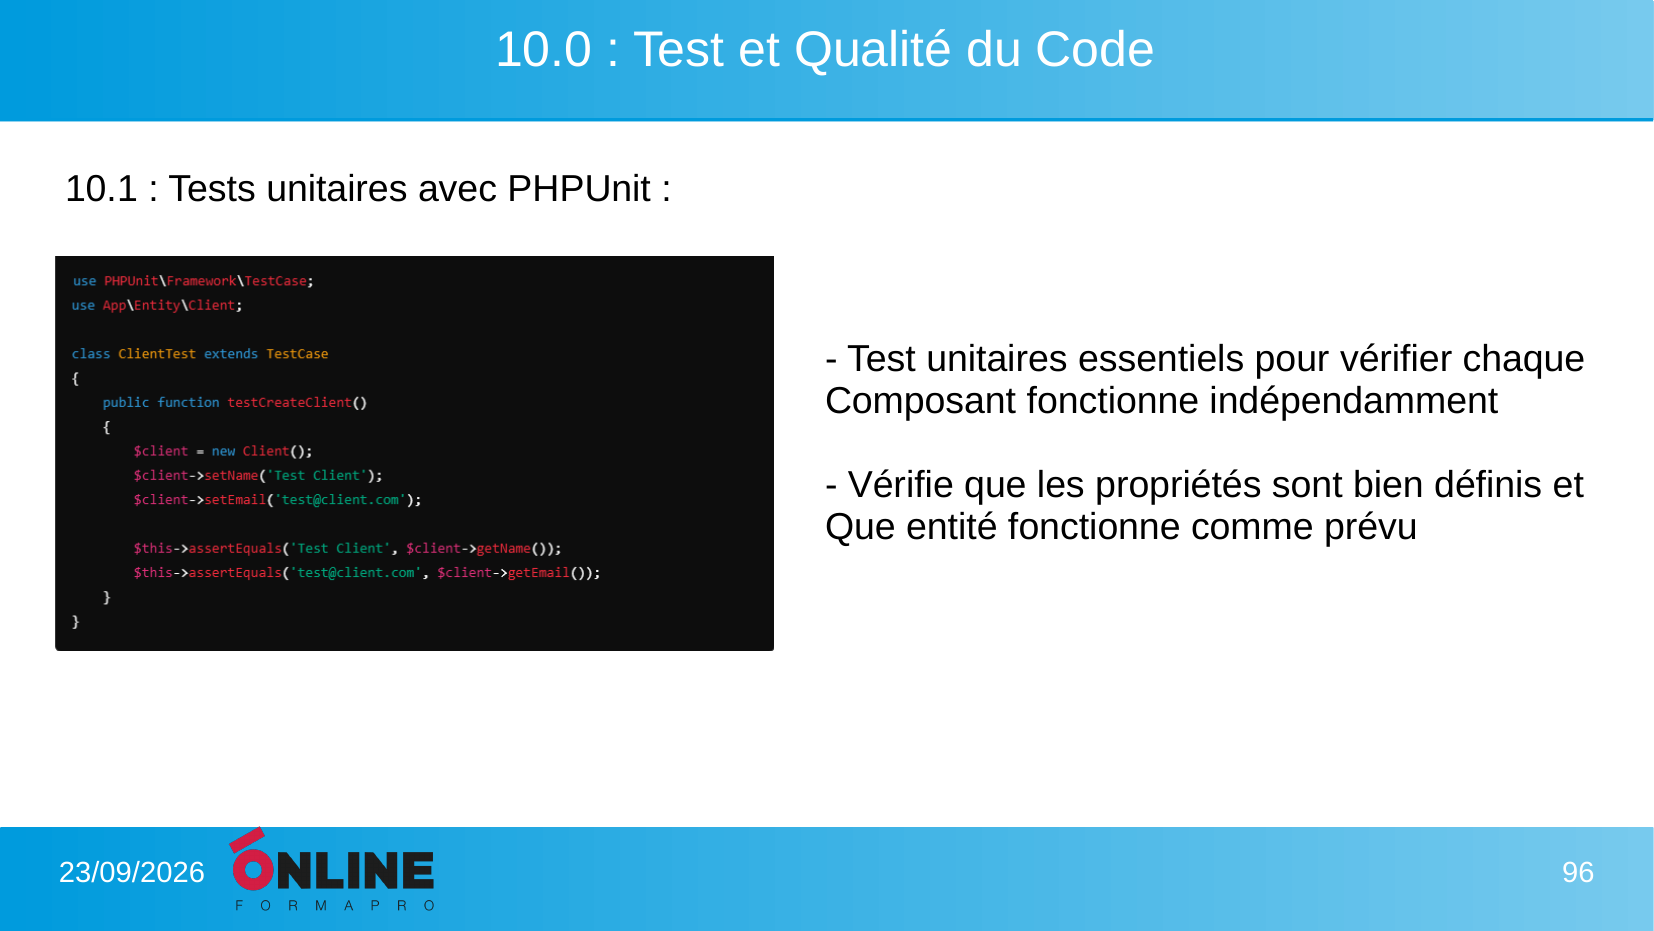

# 10.0 : Test et Qualité du Code
10.1 : Tests unitaires avec PHPUnit :
- Test unitaires essentiels pour vérifier chaque
Composant fonctionne indépendamment
- Vérifie que les propriétés sont bien définis et
Que entité fonctionne comme prévu
96